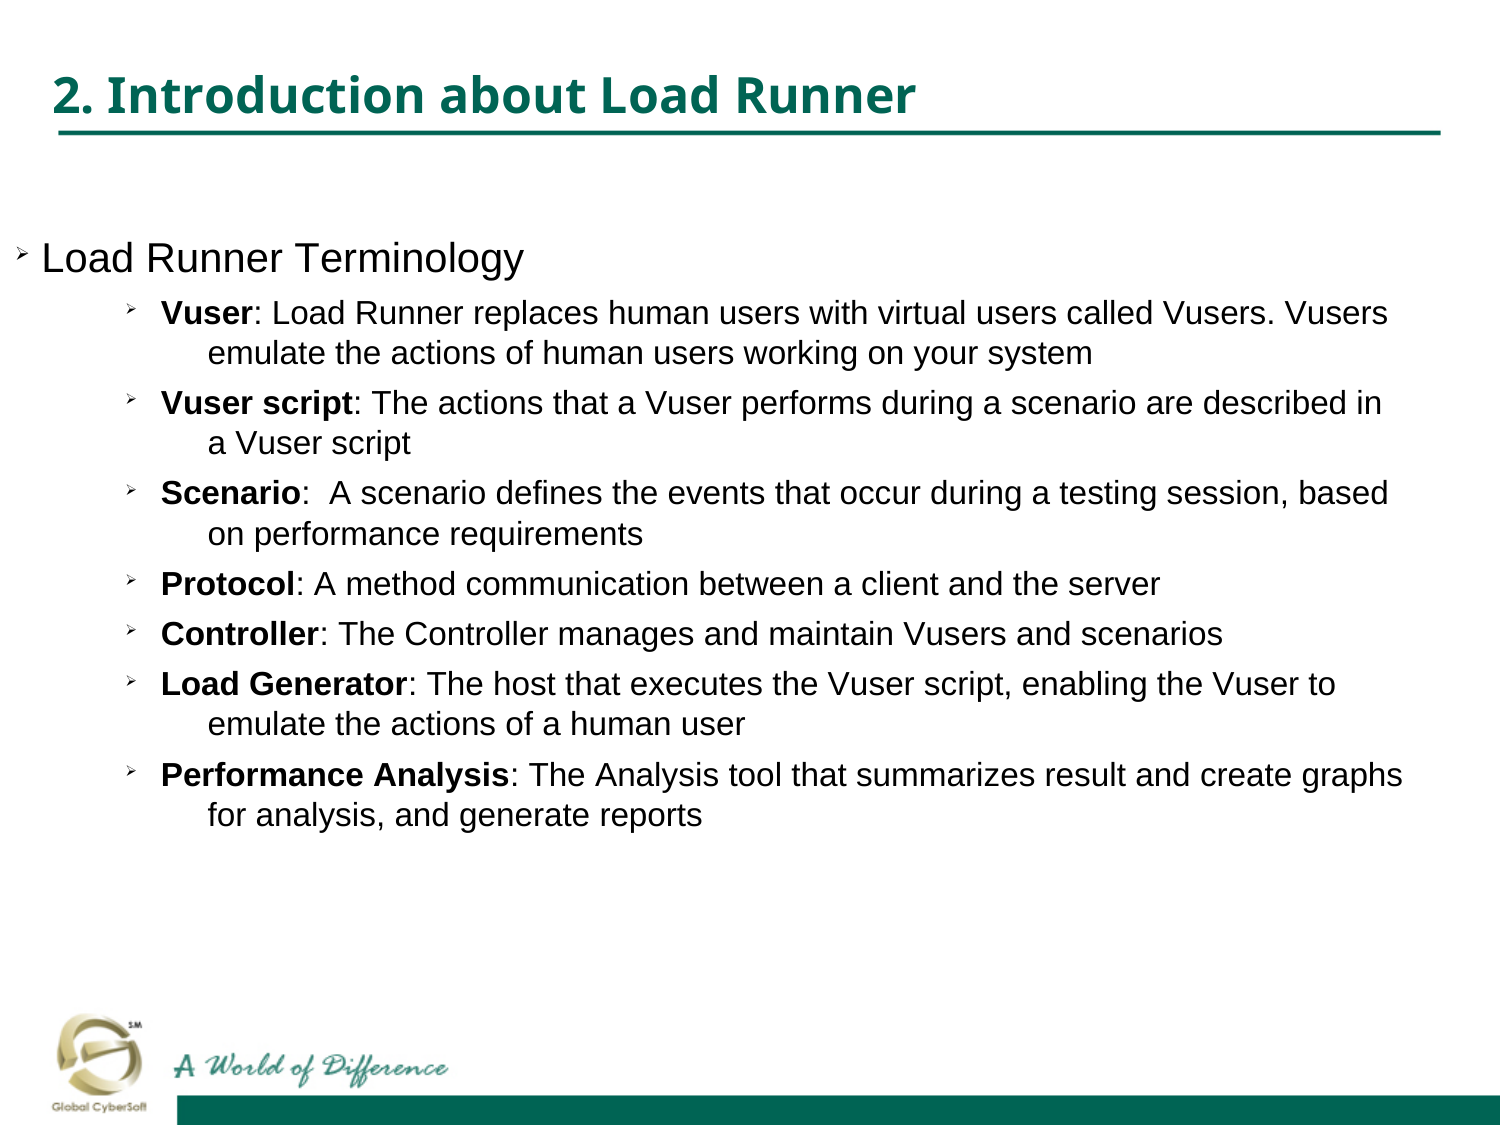

# 2. Introduction about Load Runner
 Load Runner Terminology
Vuser: Load Runner replaces human users with virtual users called Vusers. Vusers emulate the actions of human users working on your system
Vuser script: The actions that a Vuser performs during a scenario are described in a Vuser script
Scenario: A scenario defines the events that occur during a testing session, based on performance requirements
Protocol: A method communication between a client and the server
Controller: The Controller manages and maintain Vusers and scenarios
Load Generator: The host that executes the Vuser script, enabling the Vuser to emulate the actions of a human user
Performance Analysis: The Analysis tool that summarizes result and create graphs for analysis, and generate reports